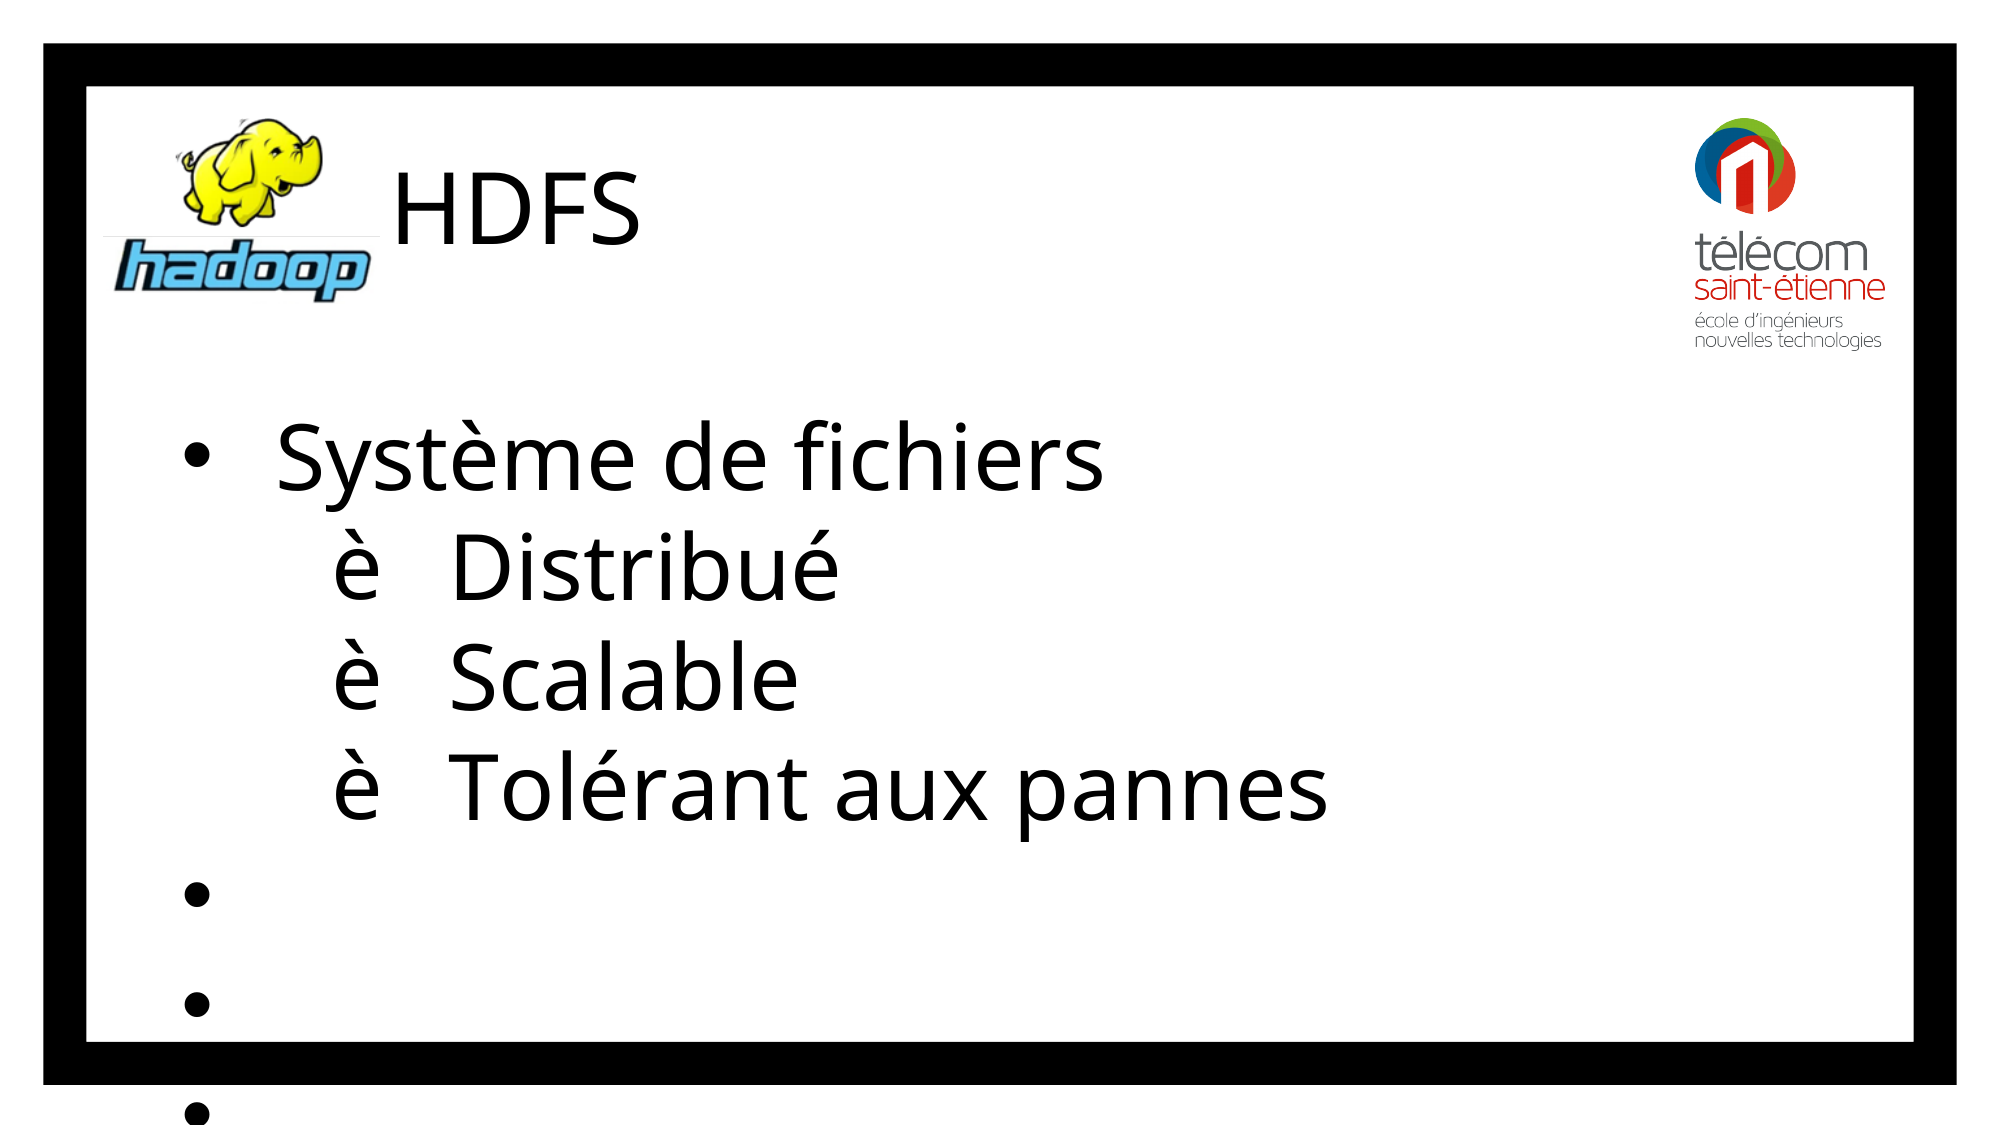

# HDFS
Système de fichiers
 Distribué
 Scalable
 Tolérant aux pannes